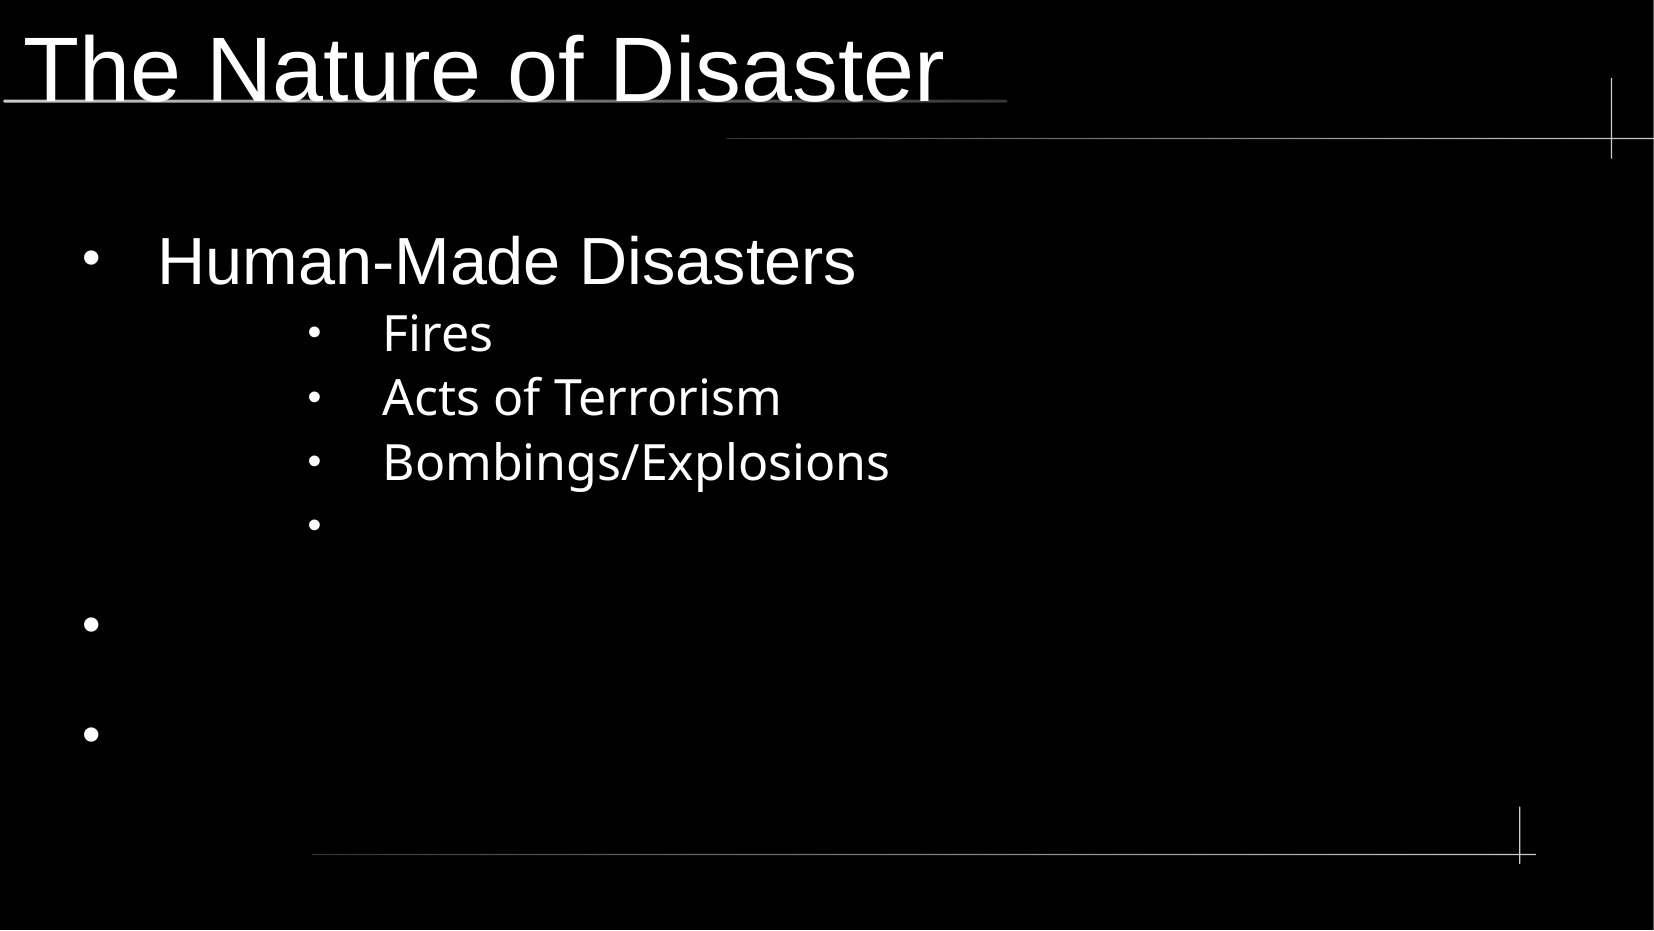

# The Nature of Disaster
Human-Made Disasters
Fires
Acts of Terrorism
Bombings/Explosions